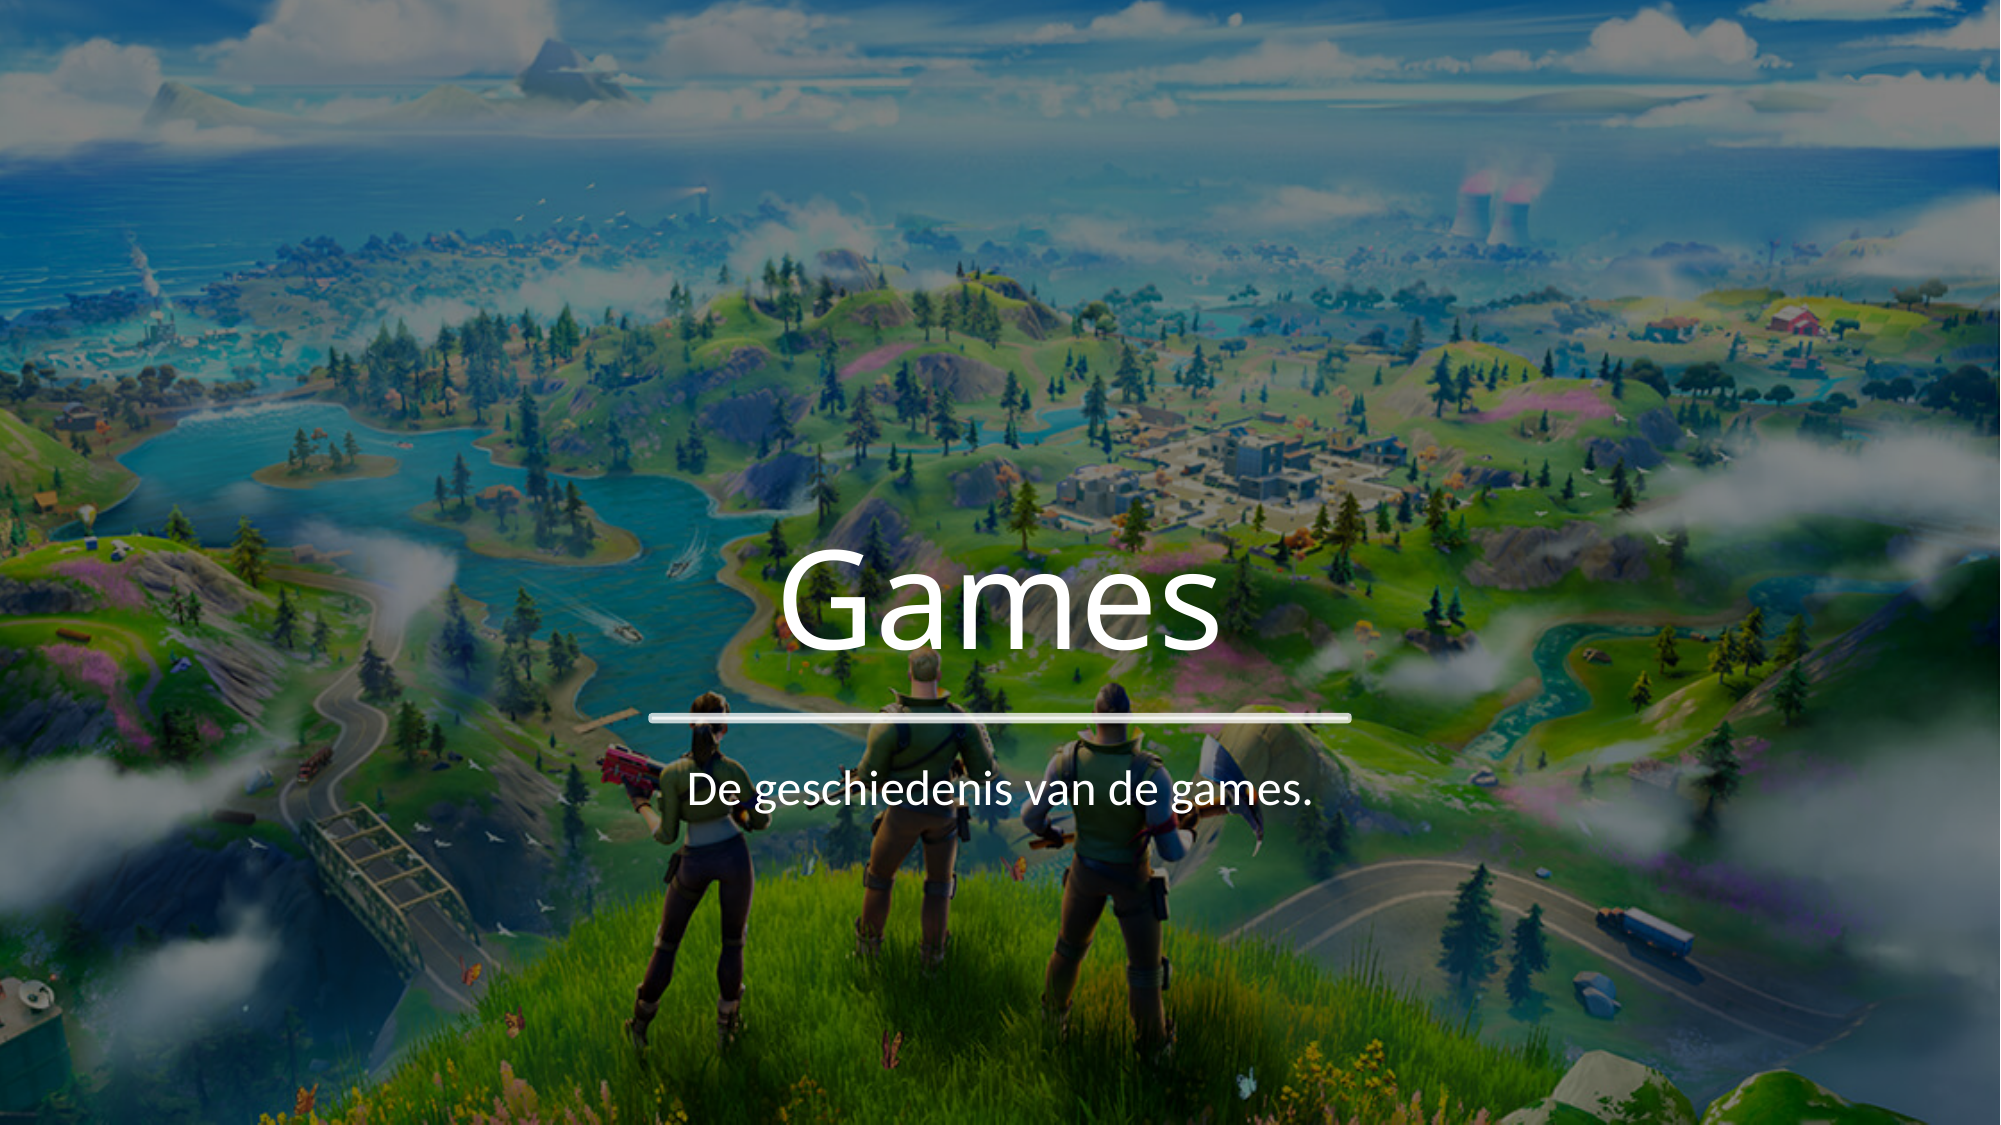

# Games
De geschiedenis van de games.